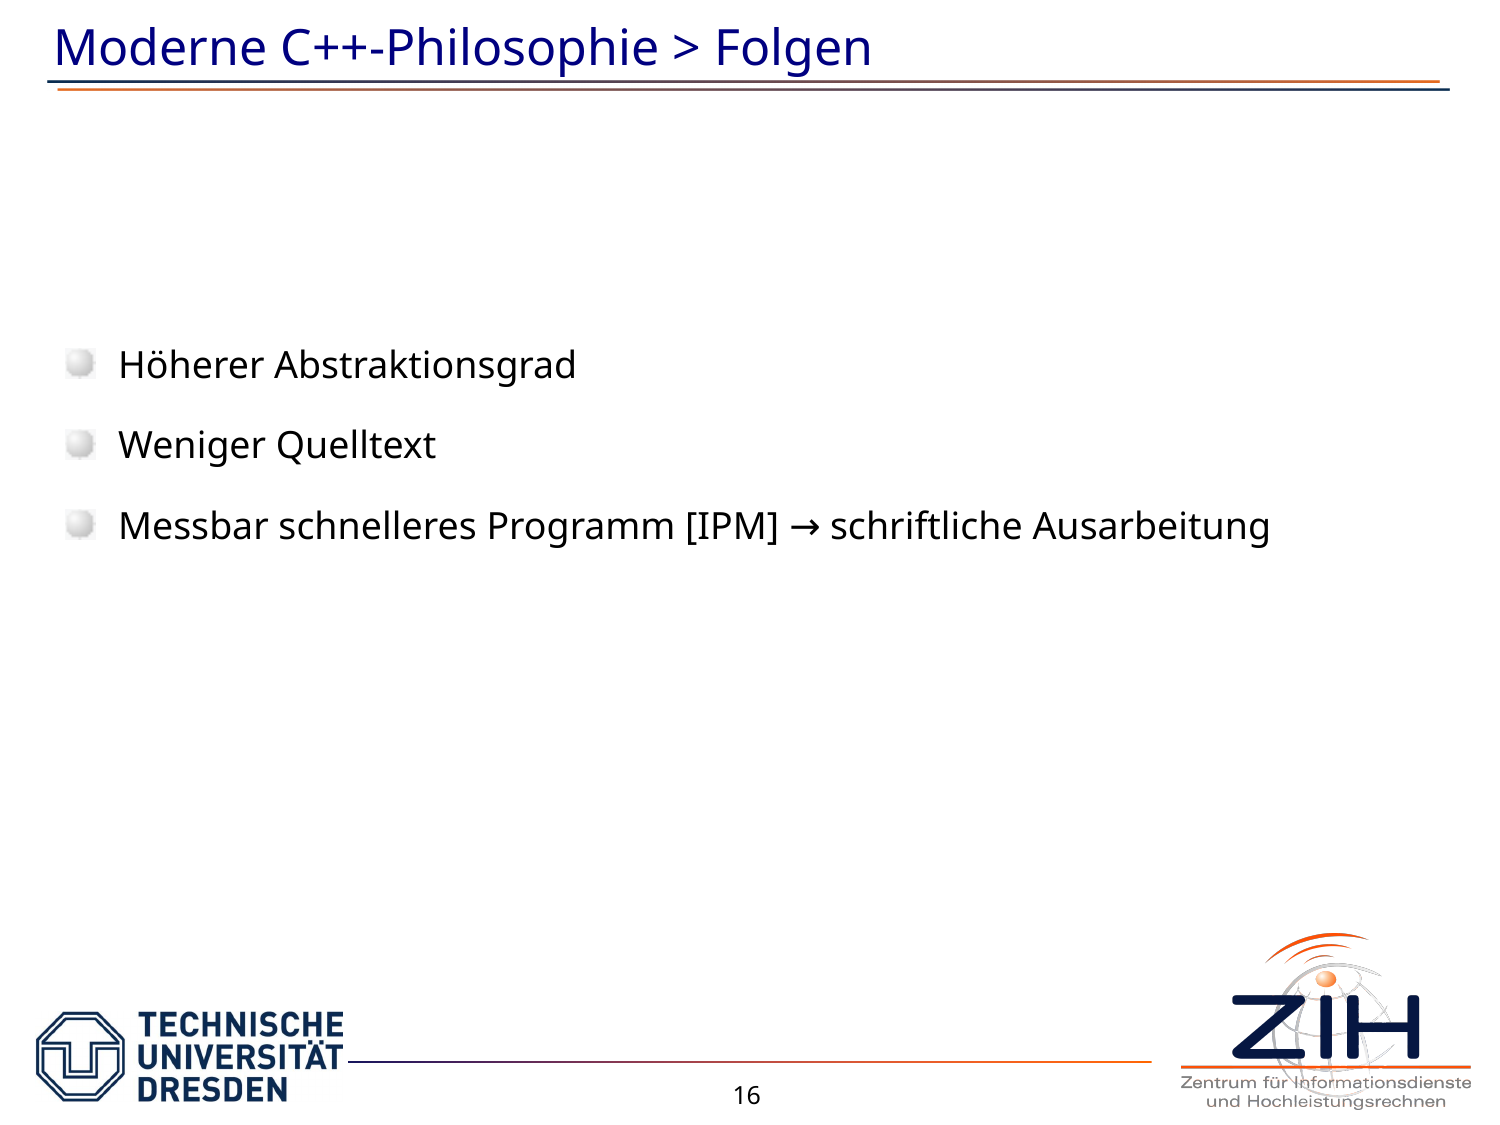

# Moderne C++-Philosophie > Folgen
Höherer Abstraktionsgrad
Weniger Quelltext
Messbar schnelleres Programm [IPM] → schriftliche Ausarbeitung
16